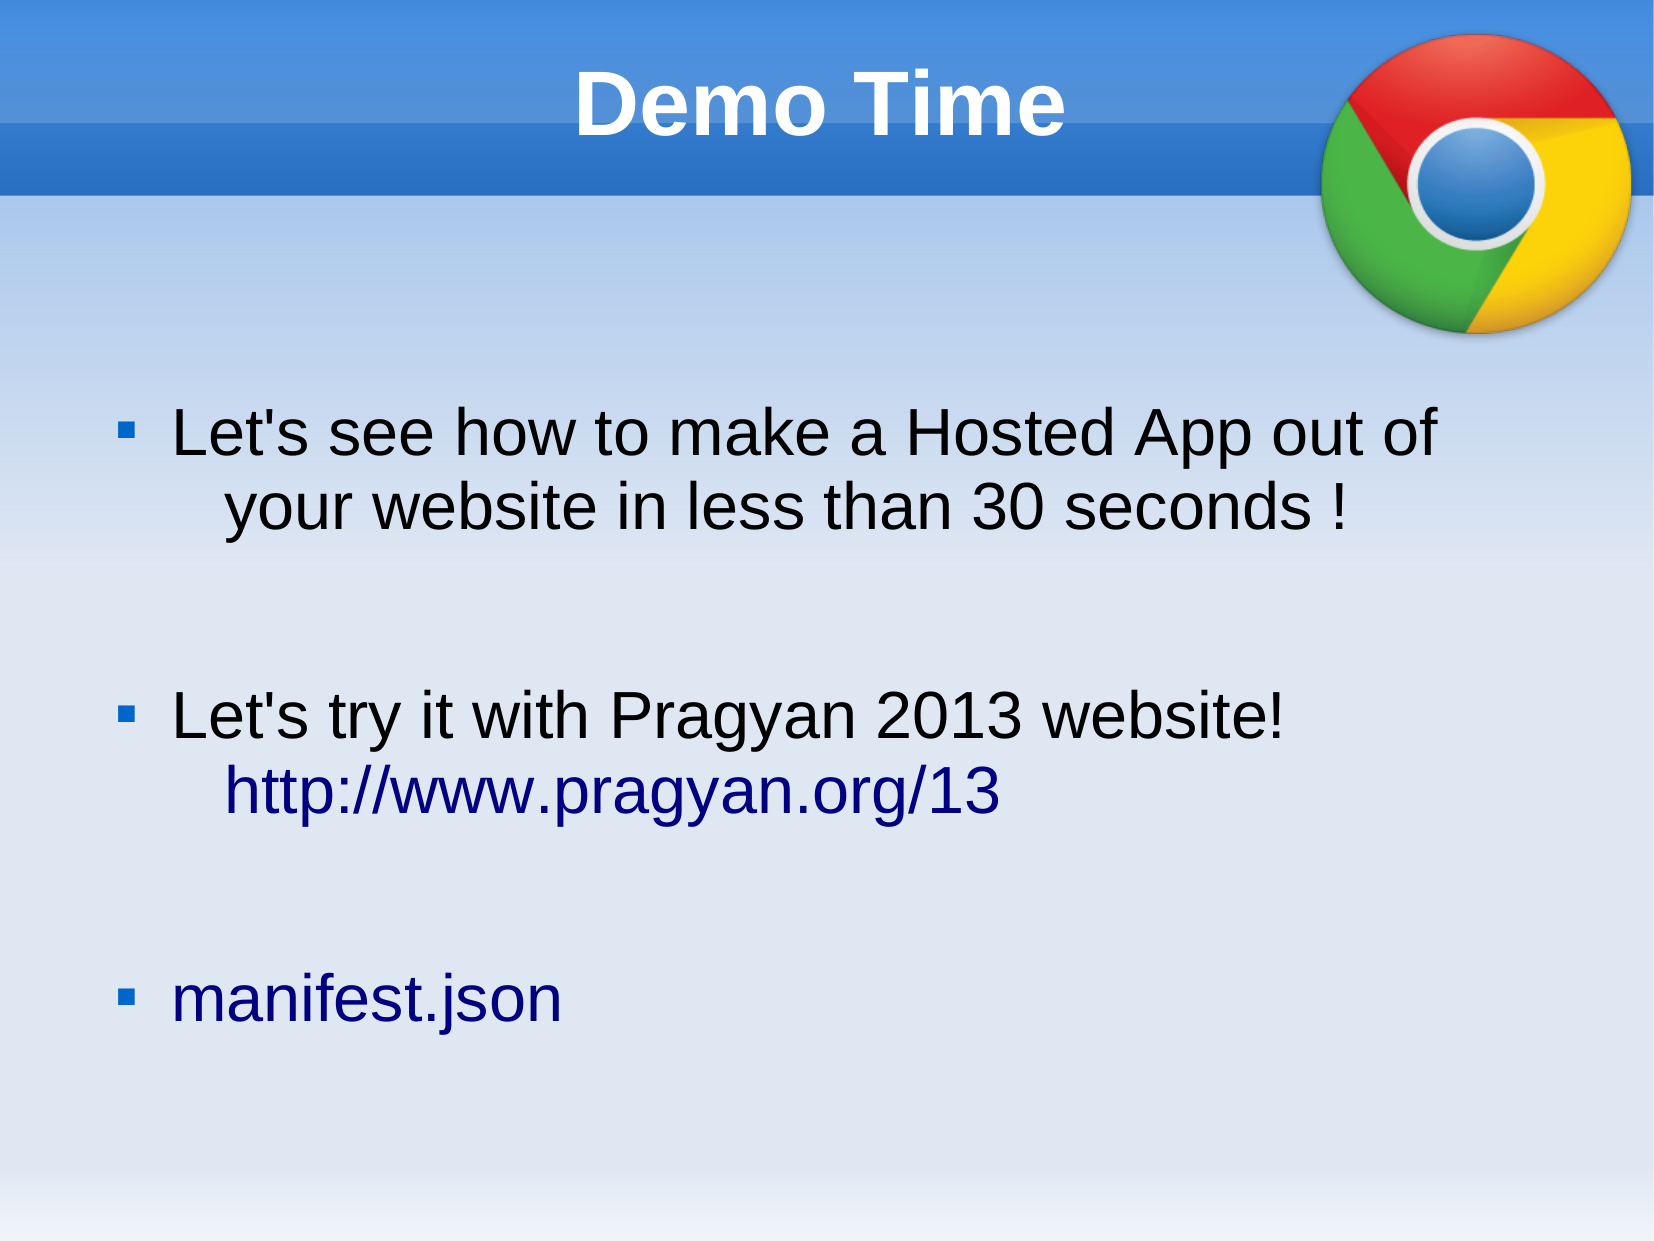

# Demo Time
Let's see how to make a Hosted App out of your website in less than 30 seconds !
Let's try it with Pragyan 2013 website! http://www.pragyan.org/13
manifest.json